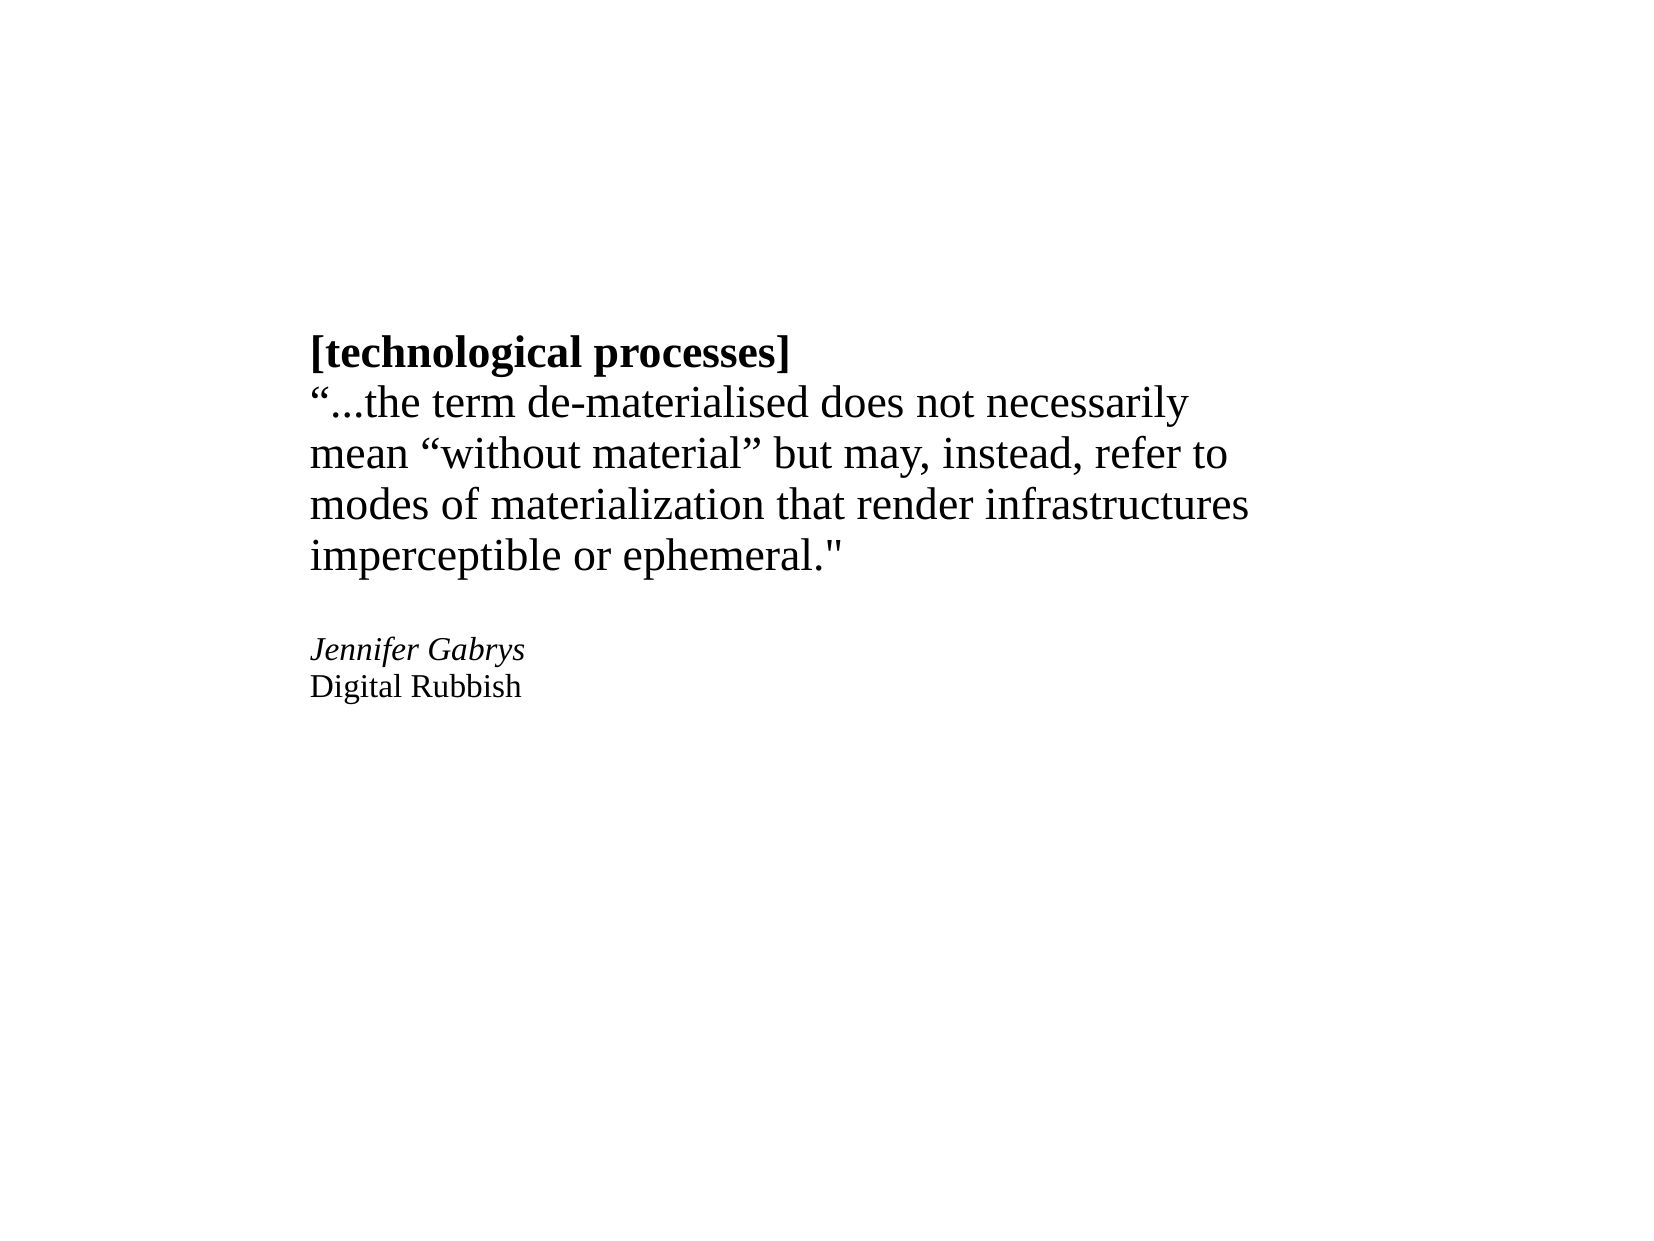

[technological processes]
“...the term de-materialised does not necessarily mean “without material” but may, instead, refer to modes of materialization that render infrastructures imperceptible or ephemeral."
Jennifer Gabrys
Digital Rubbish